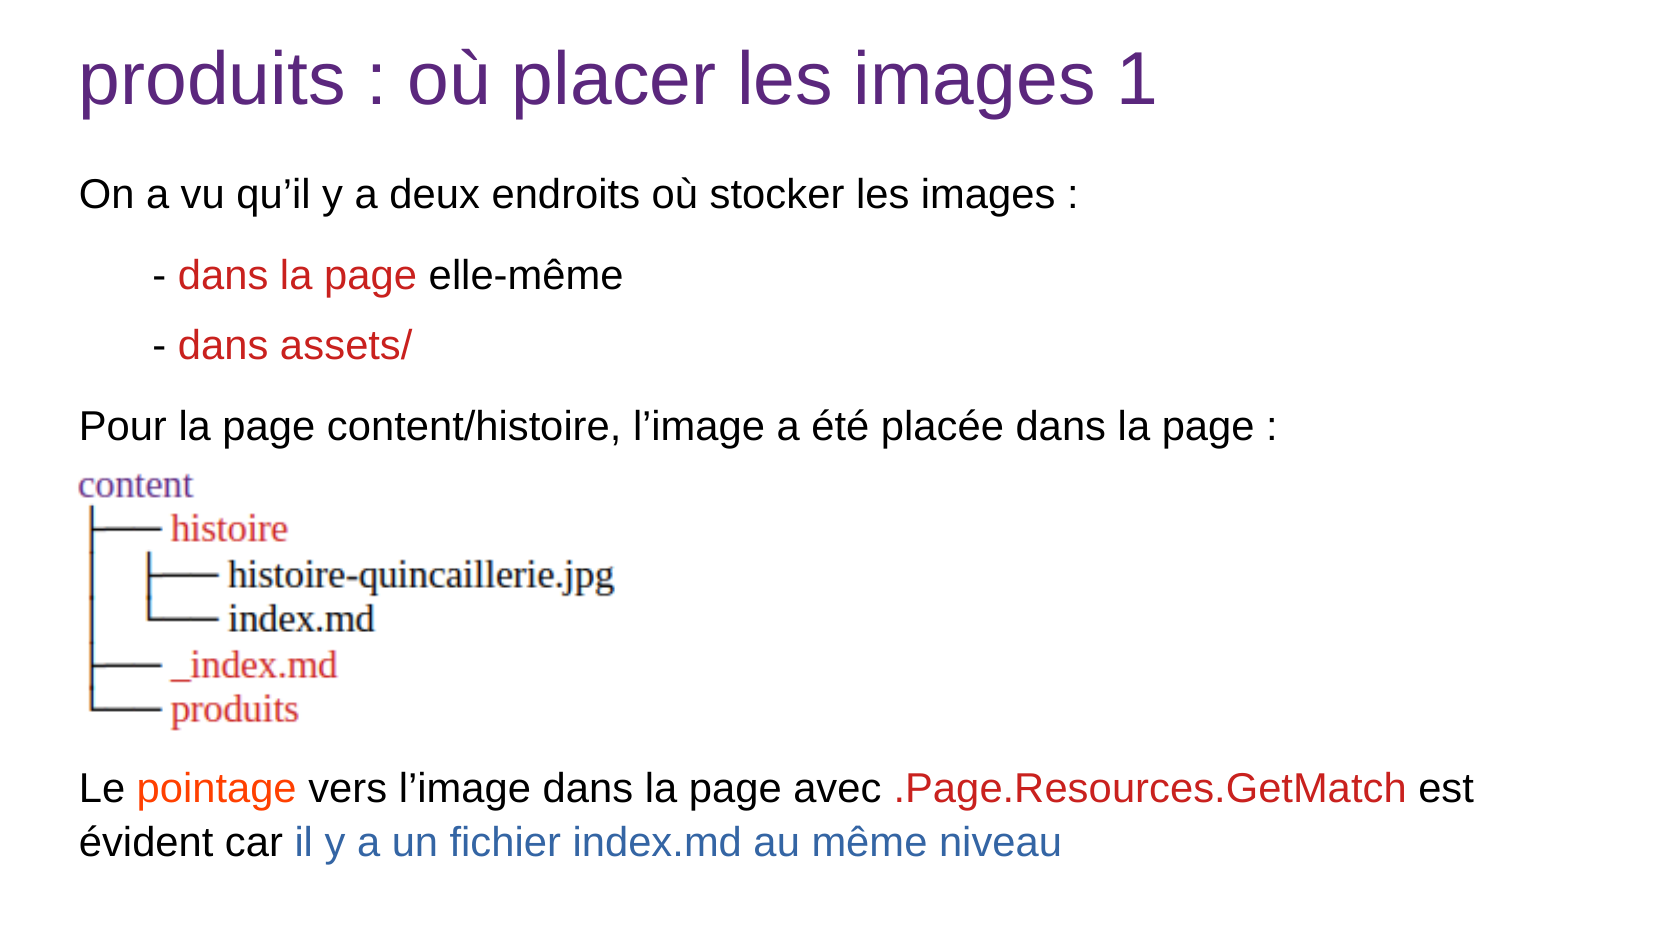

# produits : où placer les images 1
On a vu qu’il y a deux endroits où stocker les images :
	- dans la page elle-même
	- dans assets/
Pour la page content/histoire, l’image a été placée dans la page :
Le pointage vers l’image dans la page avec .Page.Resources.GetMatch est évident car il y a un fichier index.md au même niveau